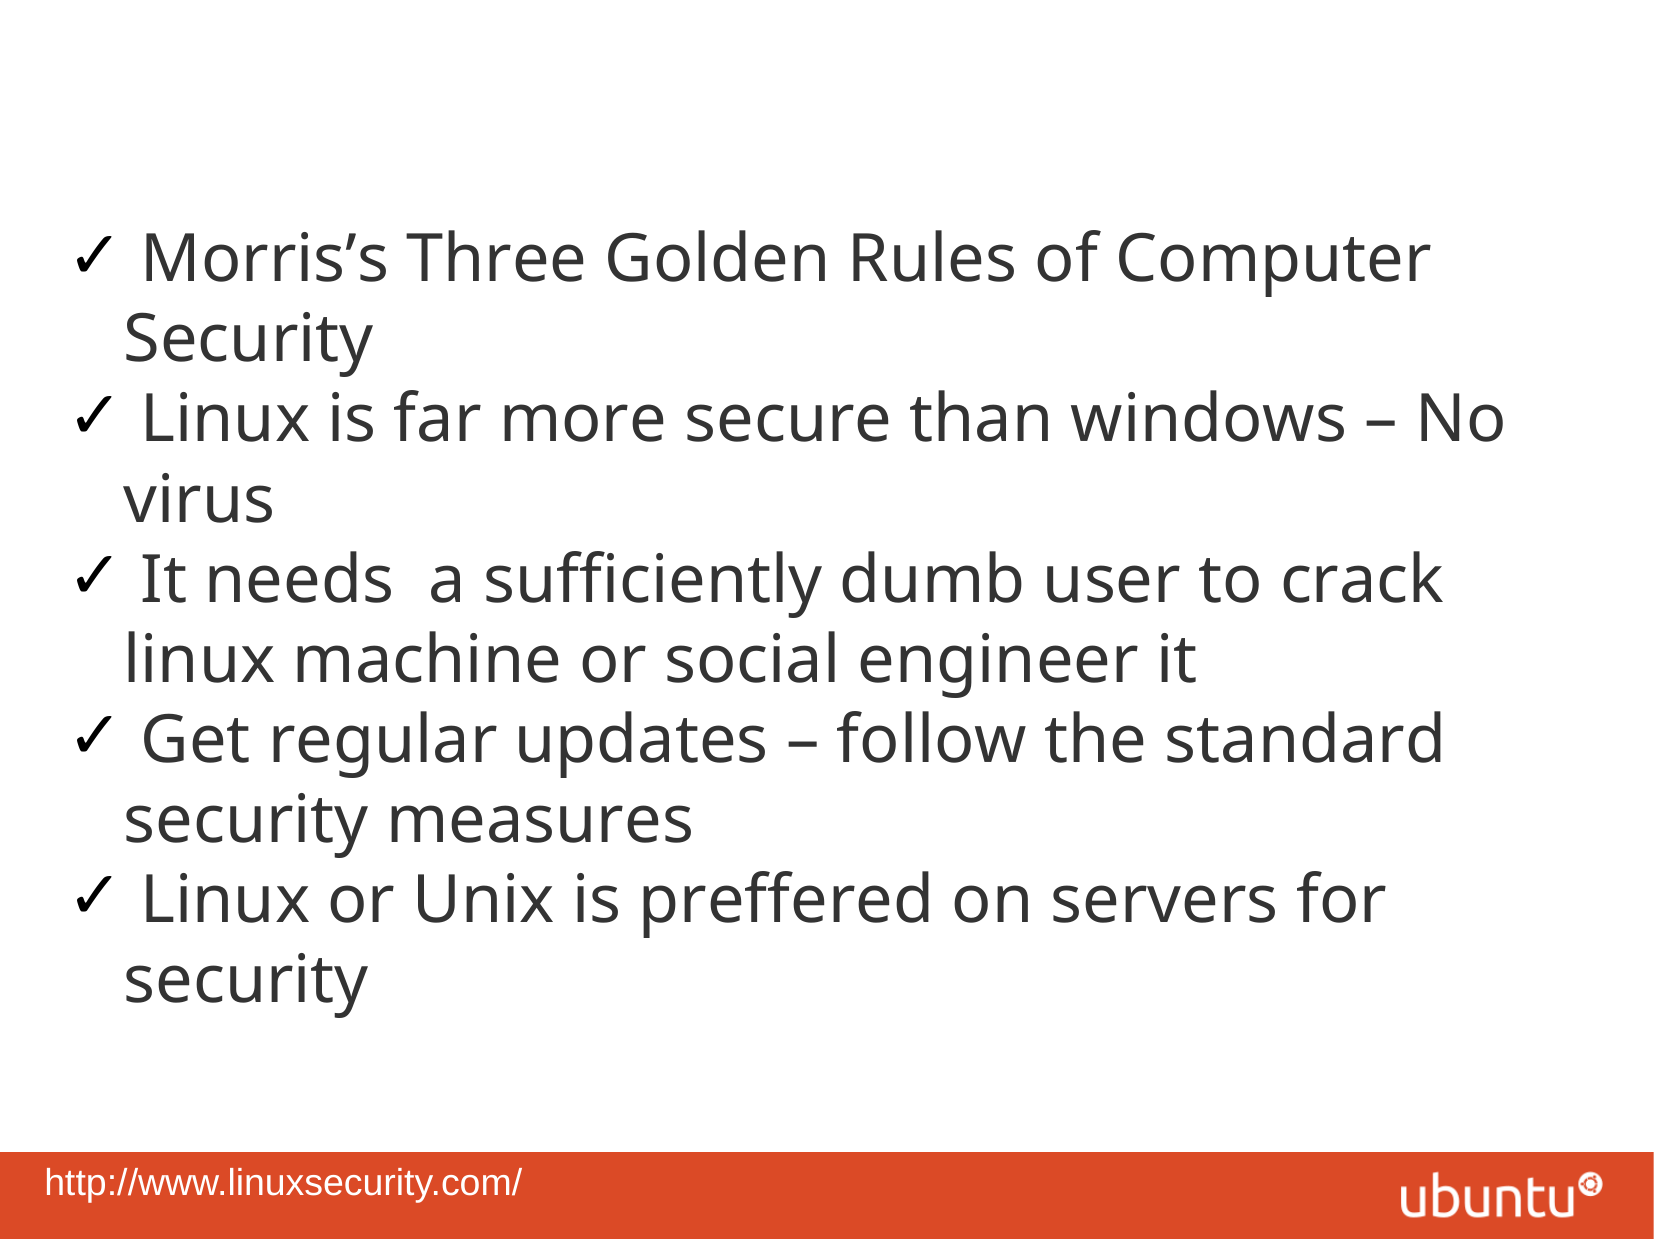

# Security
 Morris’s Three Golden Rules of Computer Security
 Linux is far more secure than windows – No virus
 It needs a sufficiently dumb user to crack linux machine or social engineer it
 Get regular updates – follow the standard security measures
 Linux or Unix is preffered on servers for security
http://www.linuxsecurity.com/